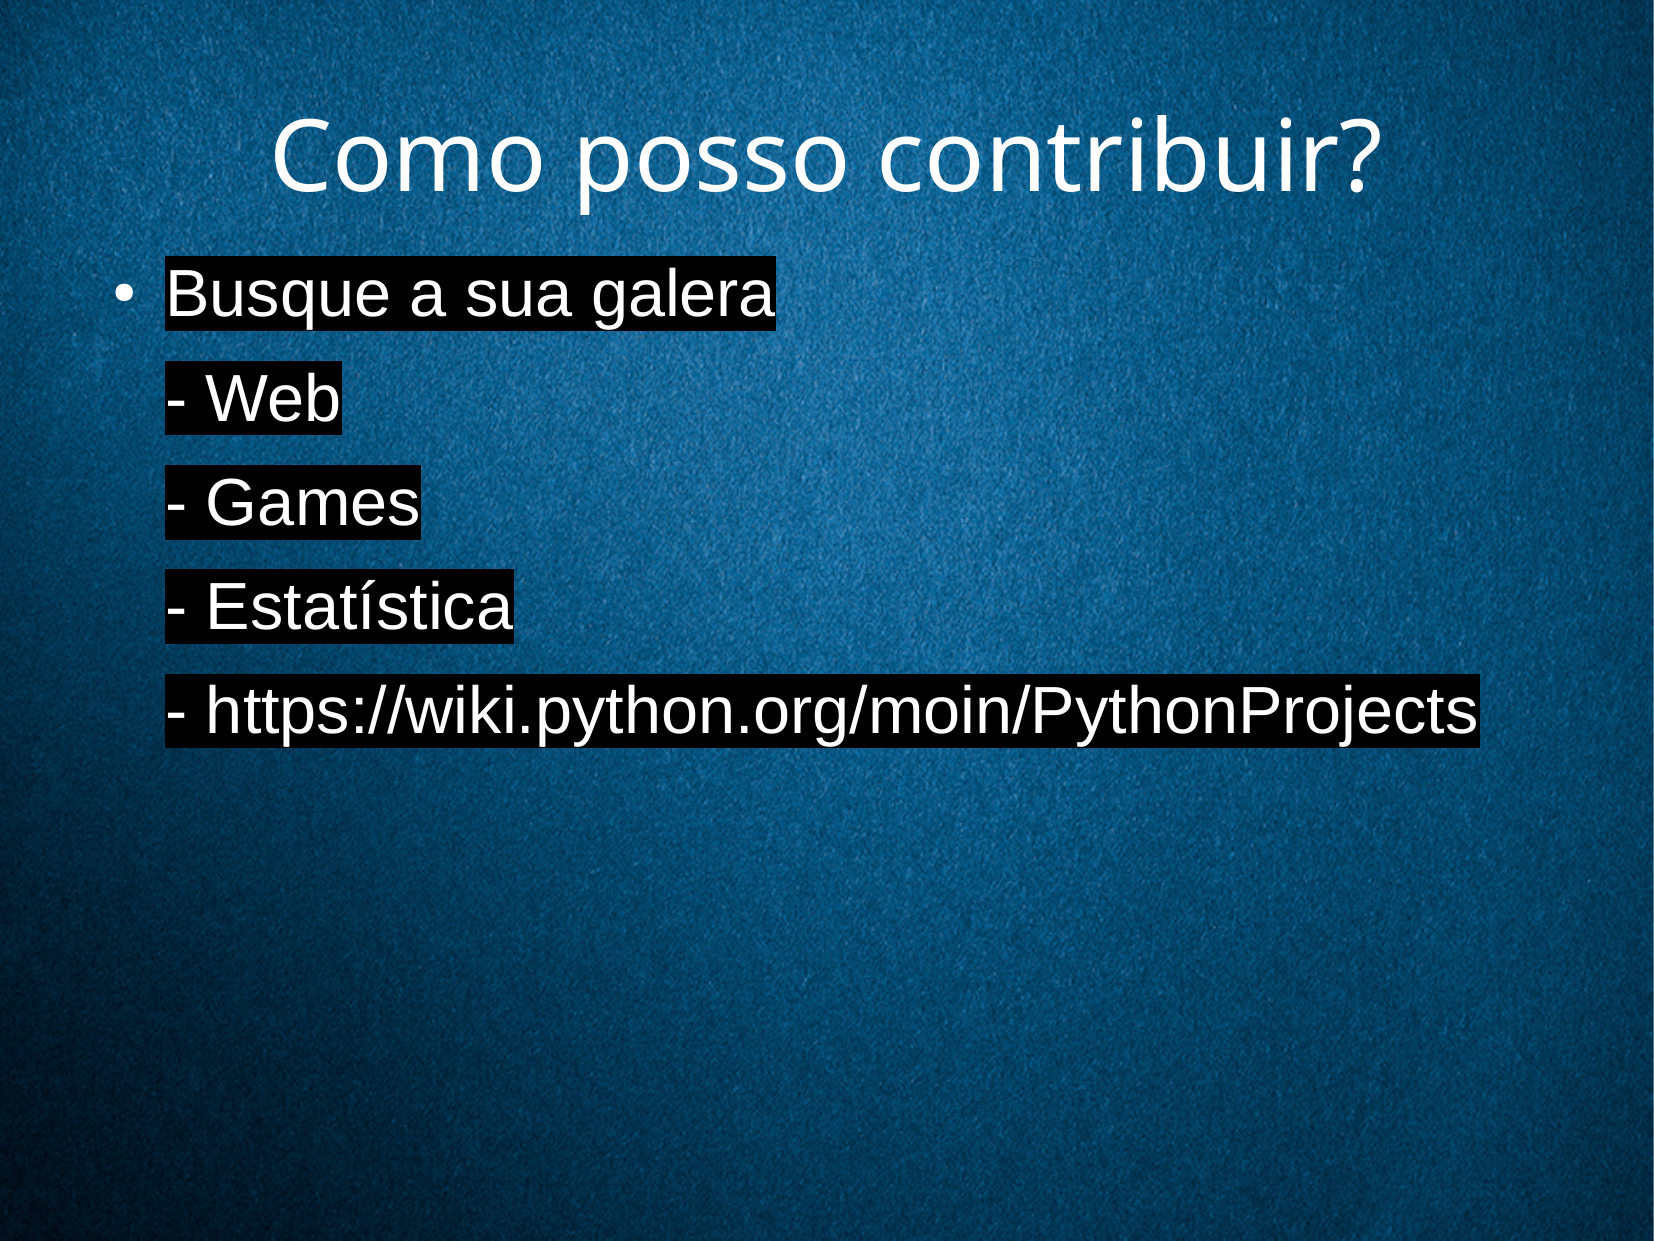

# Como posso contribuir?
Busque a sua galera
- Web
- Games
- Estatística
- https://wiki.python.org/moin/PythonProjects